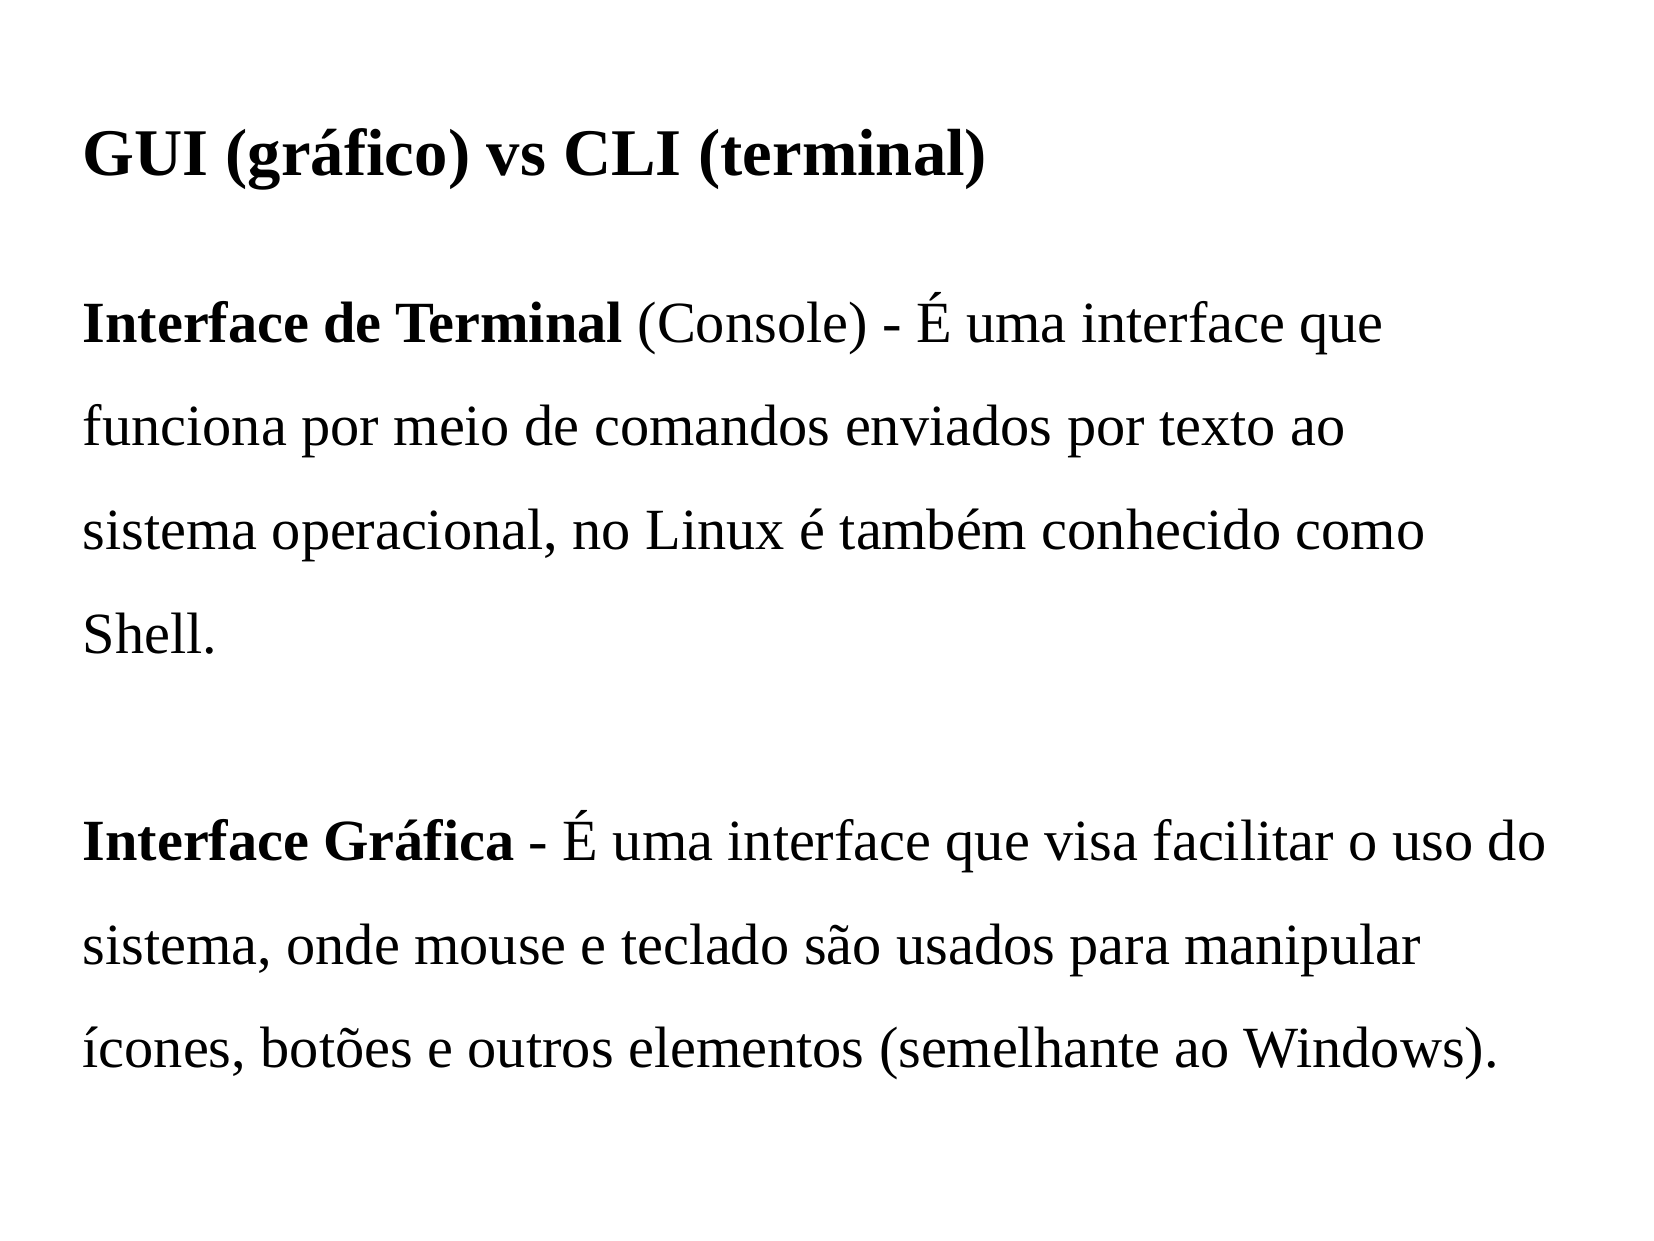

# GUI (gráfico) vs CLI (terminal)
Interface de Terminal (Console) - É uma interface que
funciona por meio de comandos enviados por texto ao
sistema operacional, no Linux é também conhecido como
Shell.
Interface Gráfica - É uma interface que visa facilitar o uso do
sistema, onde mouse e teclado são usados para manipular
ícones, botões e outros elementos (semelhante ao Windows).